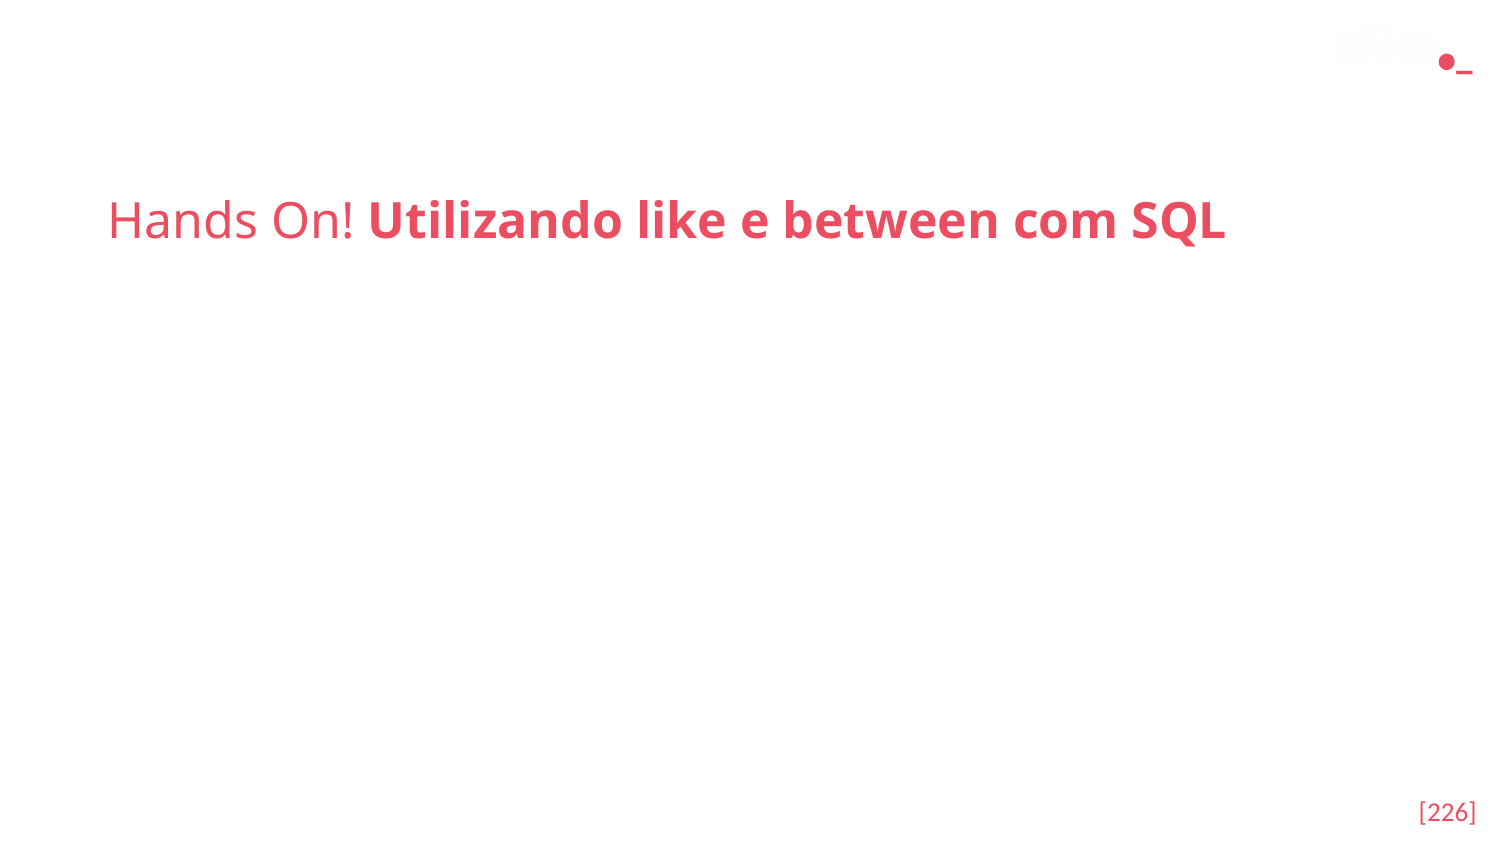

Hands On! Utilizando like e between com SQL
“Falar é fácil.
 Mostre-me o código!”
Linus Torvalds